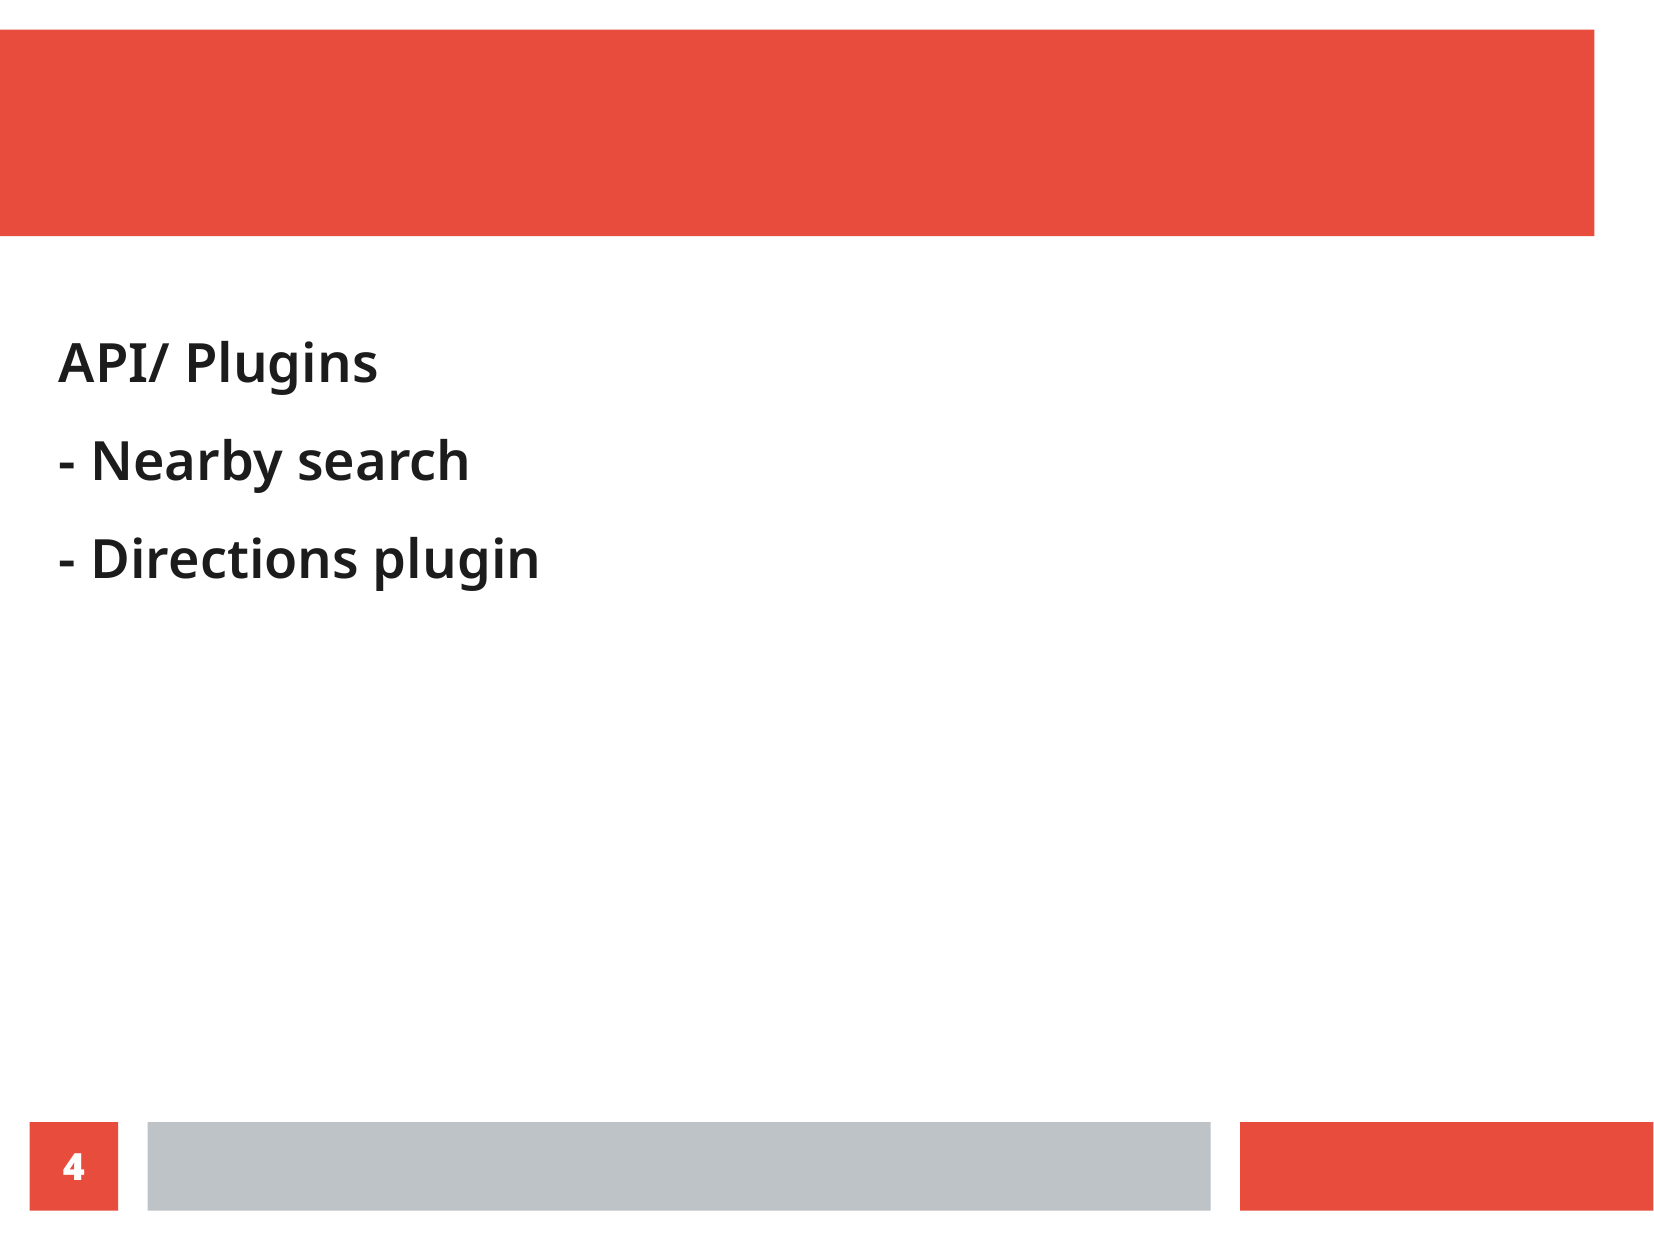

#
API/ Plugins
- Nearby search
- Directions plugin
4